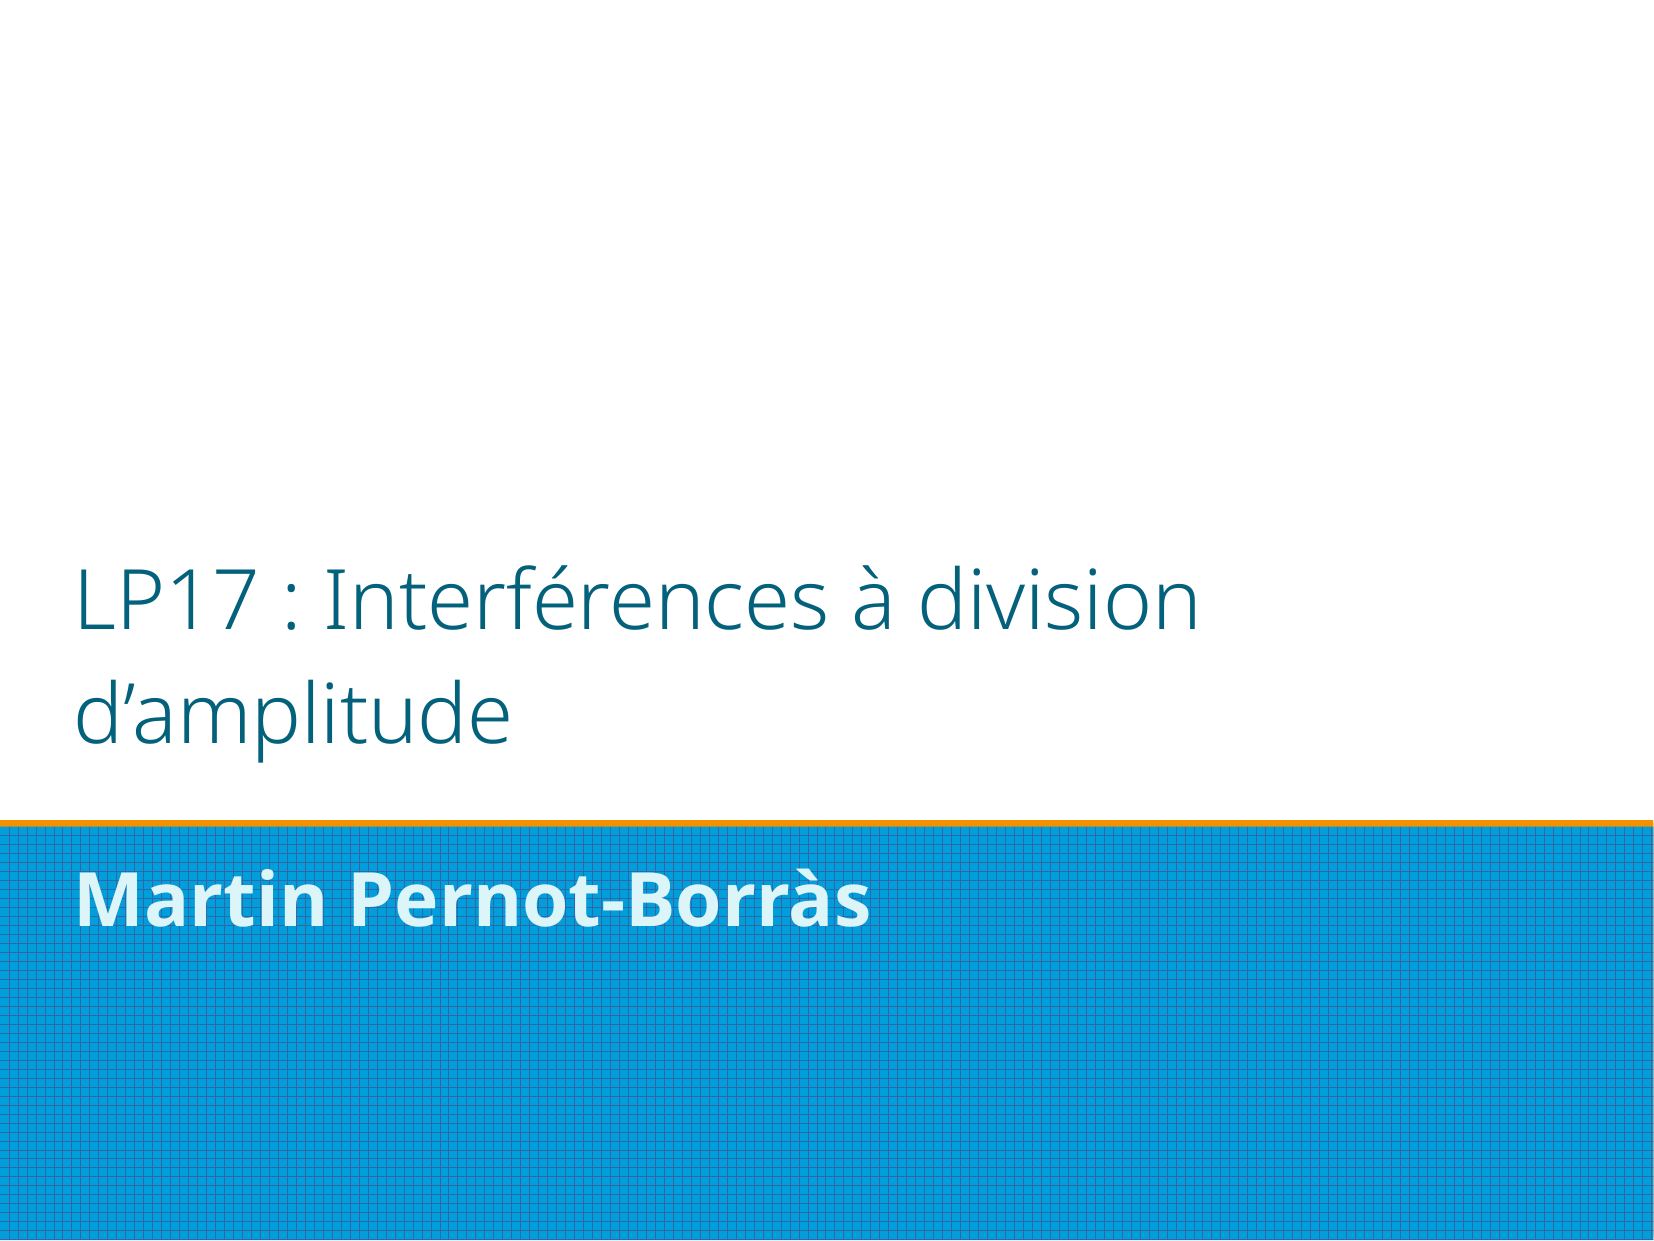

# LP17 : Interférences à division d’amplitude
Martin Pernot-Borràs